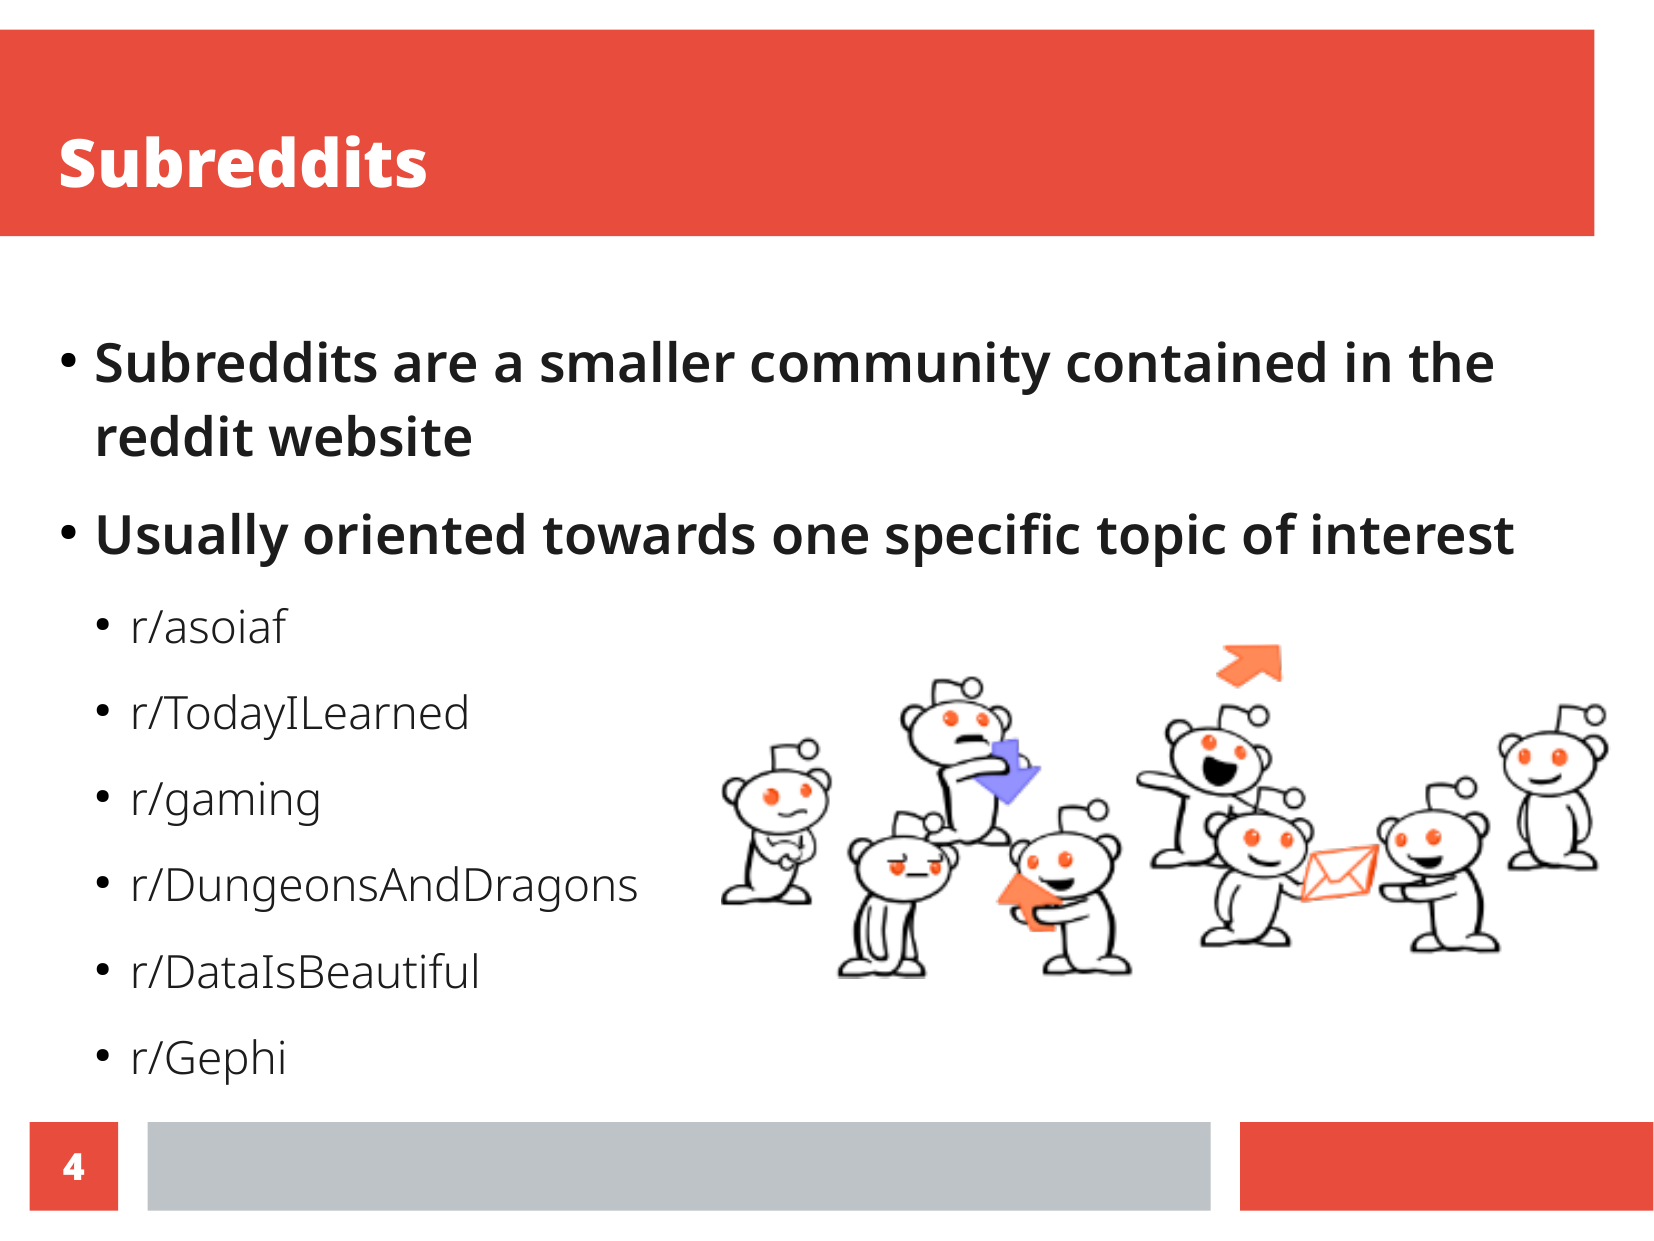

# Subreddits
Subreddits are a smaller community contained in the reddit website
Usually oriented towards one specific topic of interest
r/asoiaf
r/TodayILearned
r/gaming
r/DungeonsAndDragons
r/DataIsBeautiful
r/Gephi
4